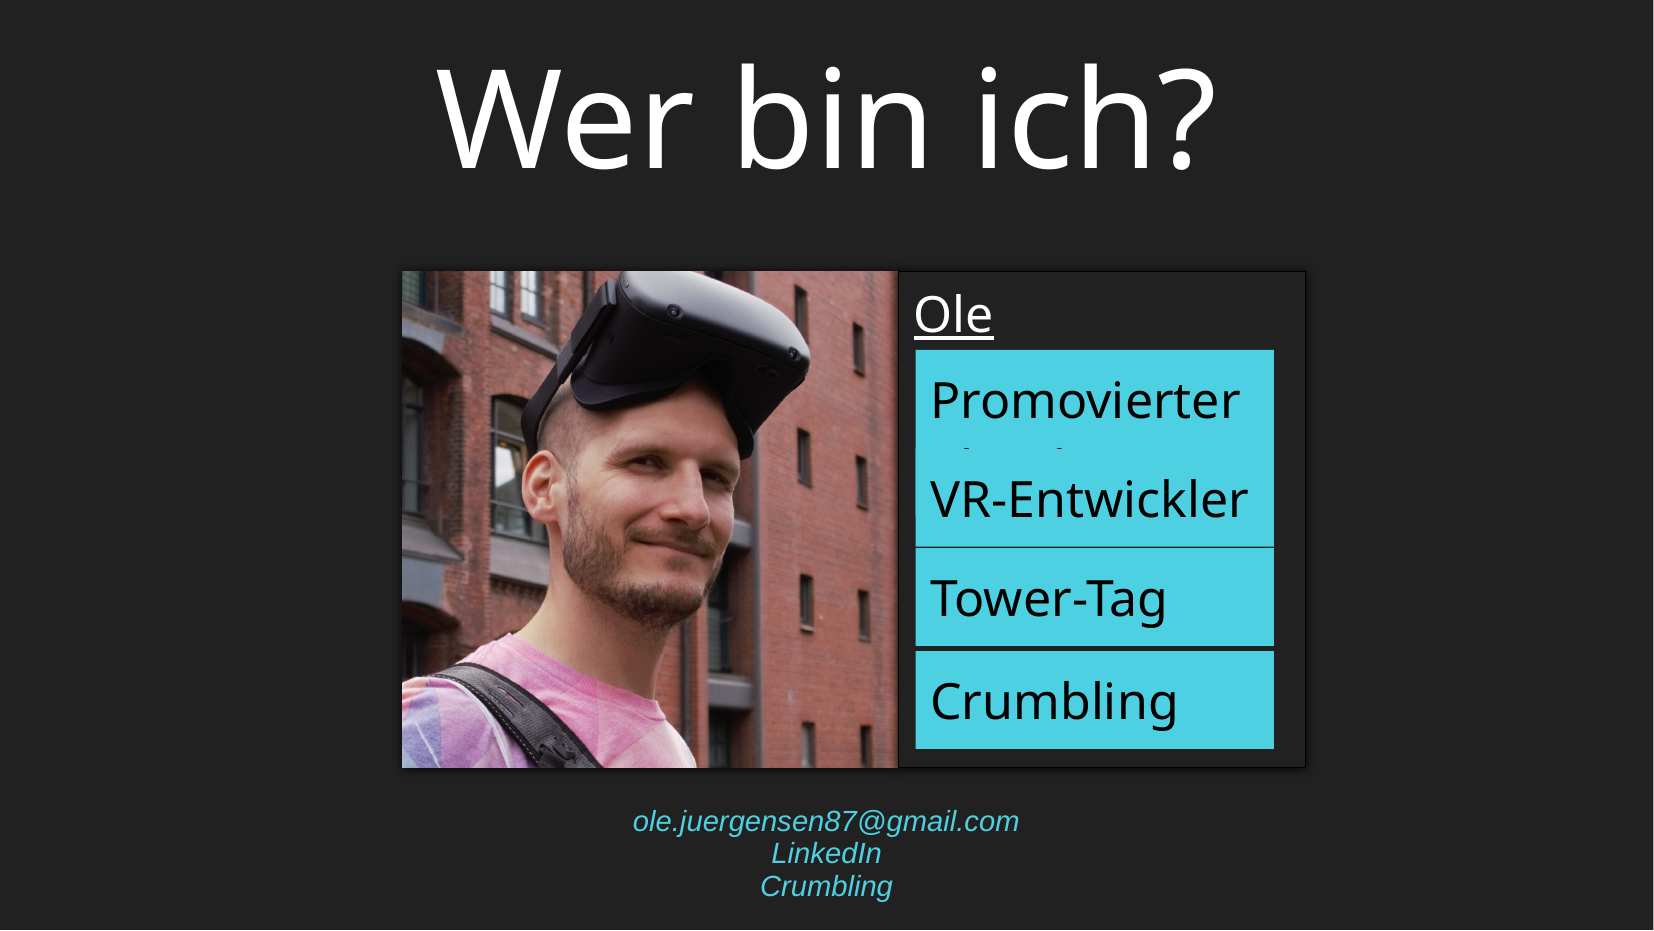

# Wer bin ich?
Ole
Promovierter Physiker
VR-Entwickler
Tower-Tag
Crumbling
ole.juergensen87@gmail.com
LinkedIn
Crumbling